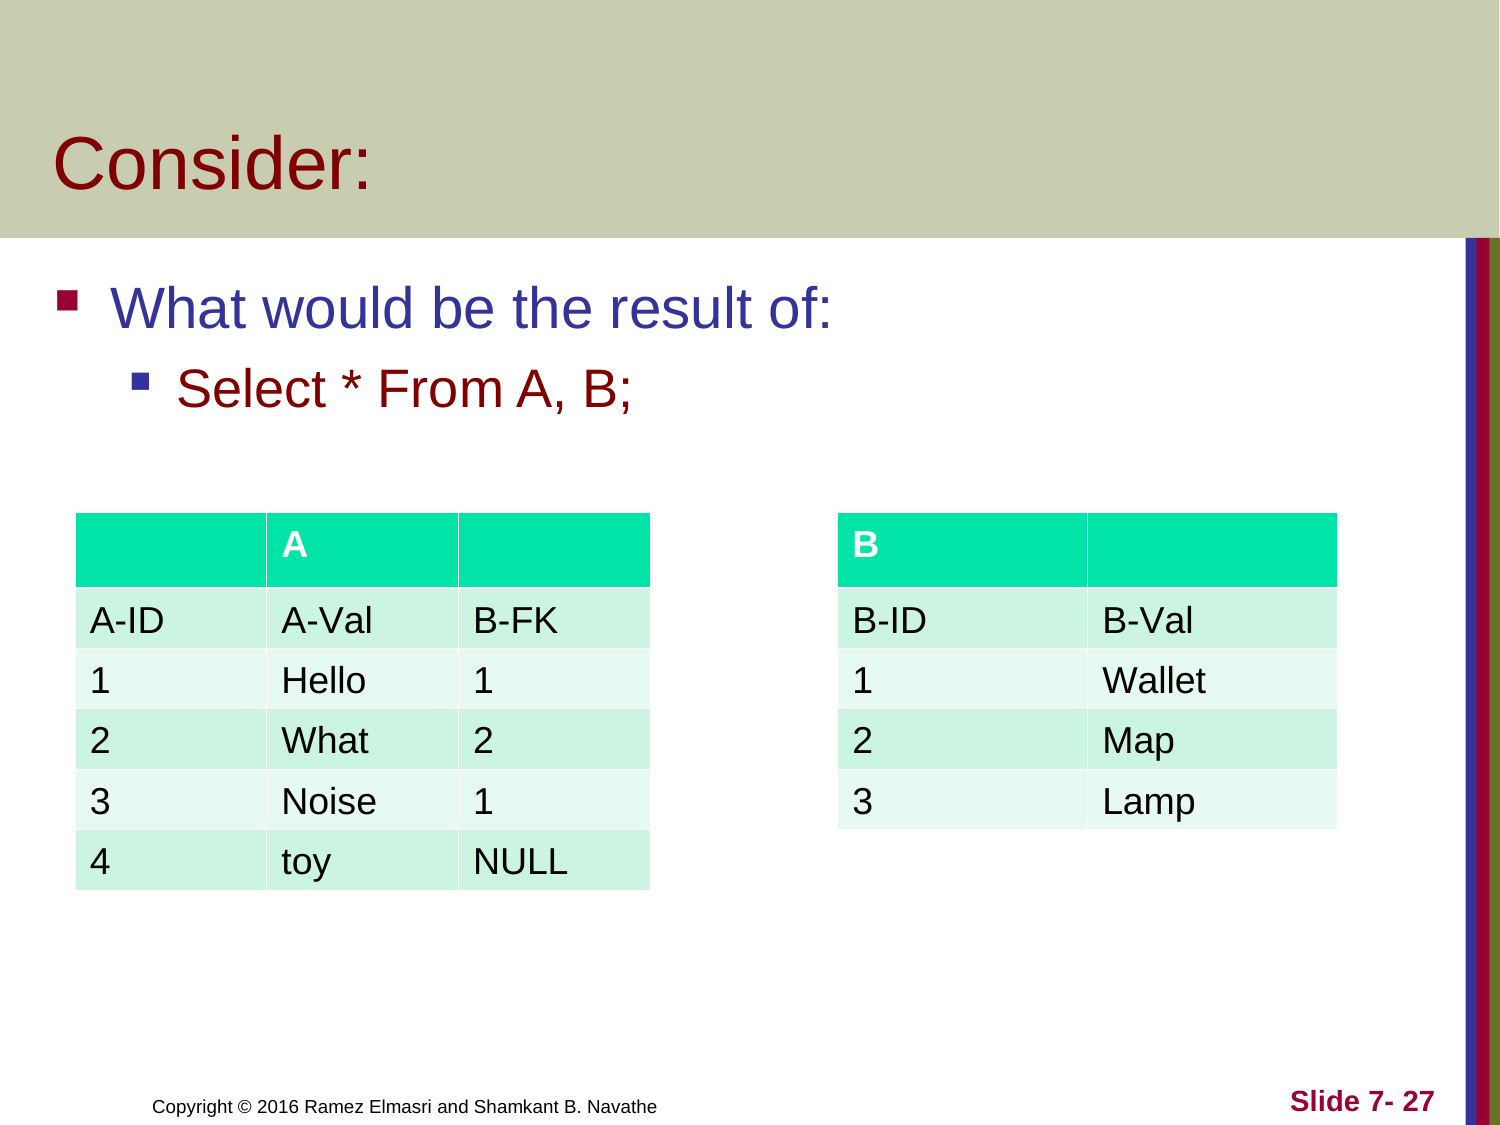

# Consider:
What would be the result of:
Select * From A, B;
| | A | |
| --- | --- | --- |
| A-ID | A-Val | B-FK |
| 1 | Hello | 1 |
| 2 | What | 2 |
| 3 | Noise | 1 |
| 4 | toy | NULL |
| B | |
| --- | --- |
| B-ID | B-Val |
| 1 | Wallet |
| 2 | Map |
| 3 | Lamp |
Slide 7-